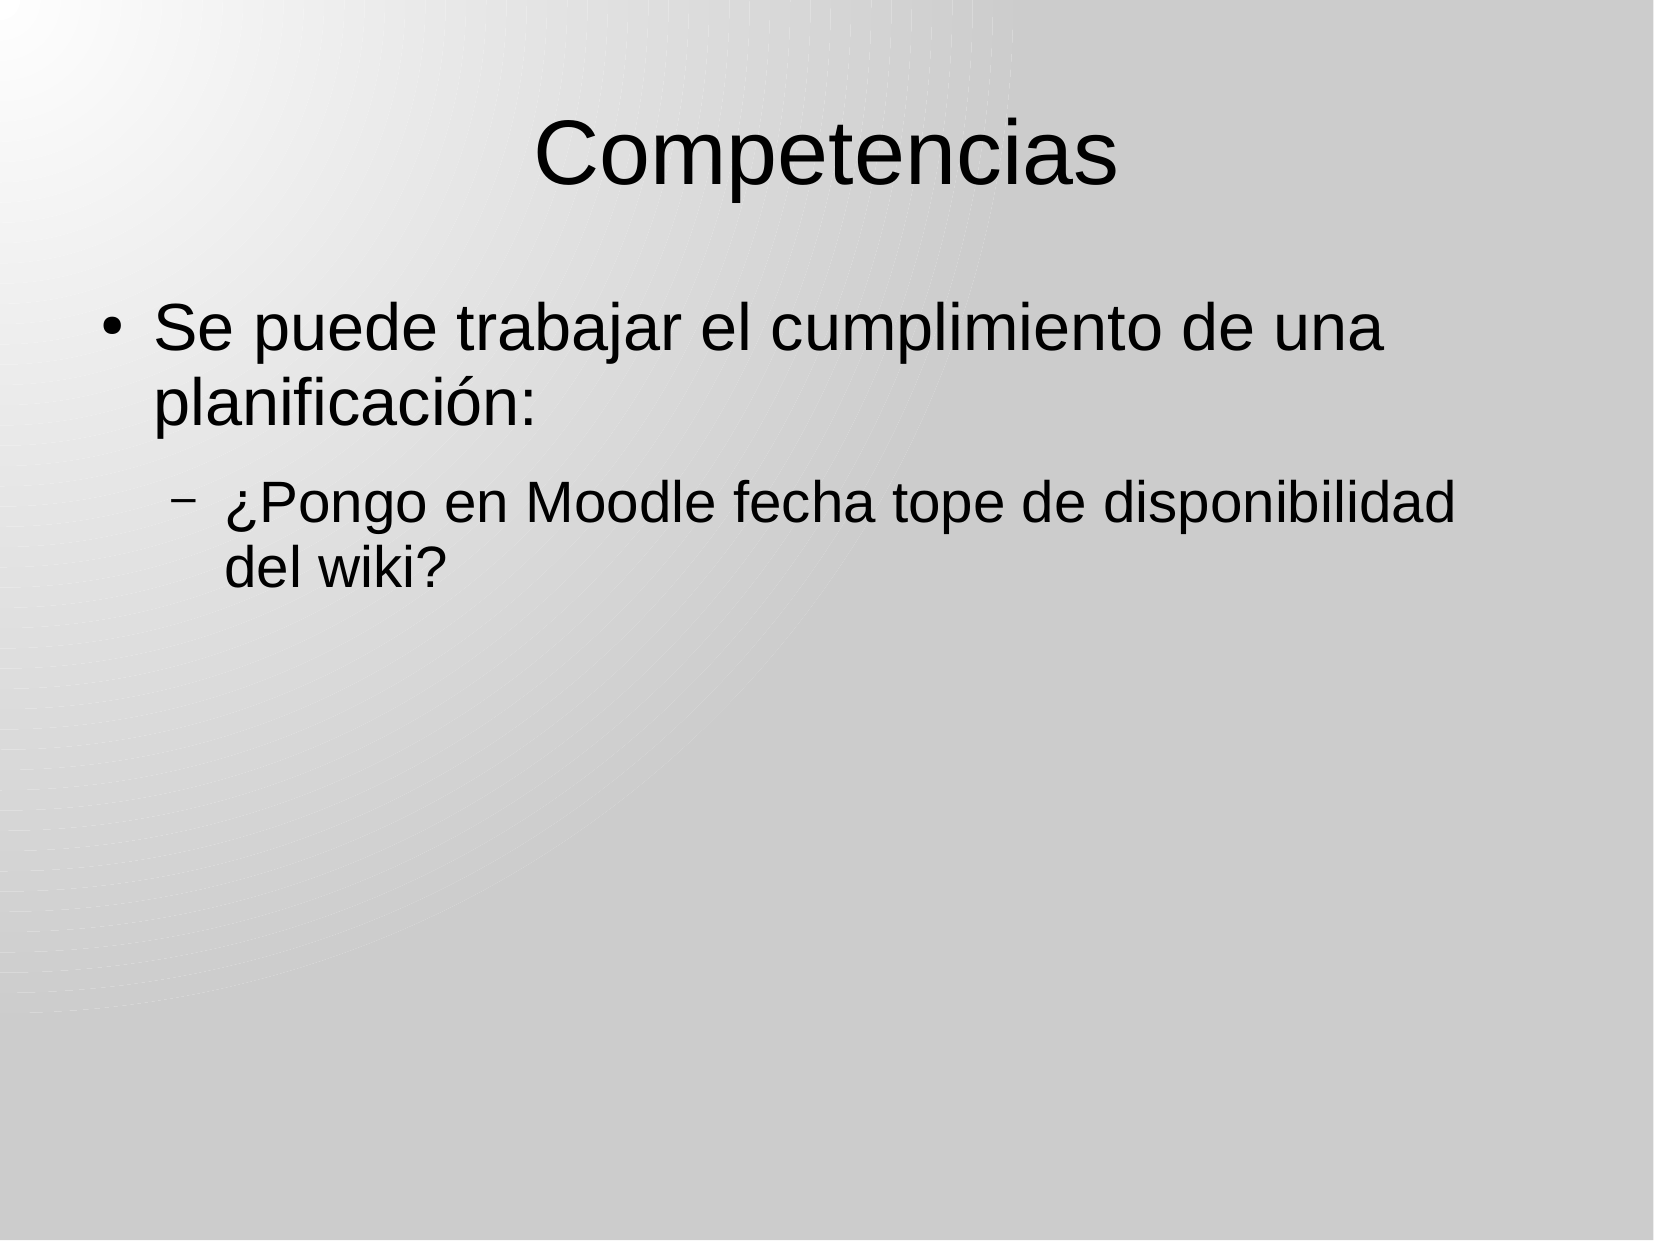

# Competencias
Se puede trabajar el cumplimiento de una planificación:
¿Pongo en Moodle fecha tope de disponibilidad del wiki?